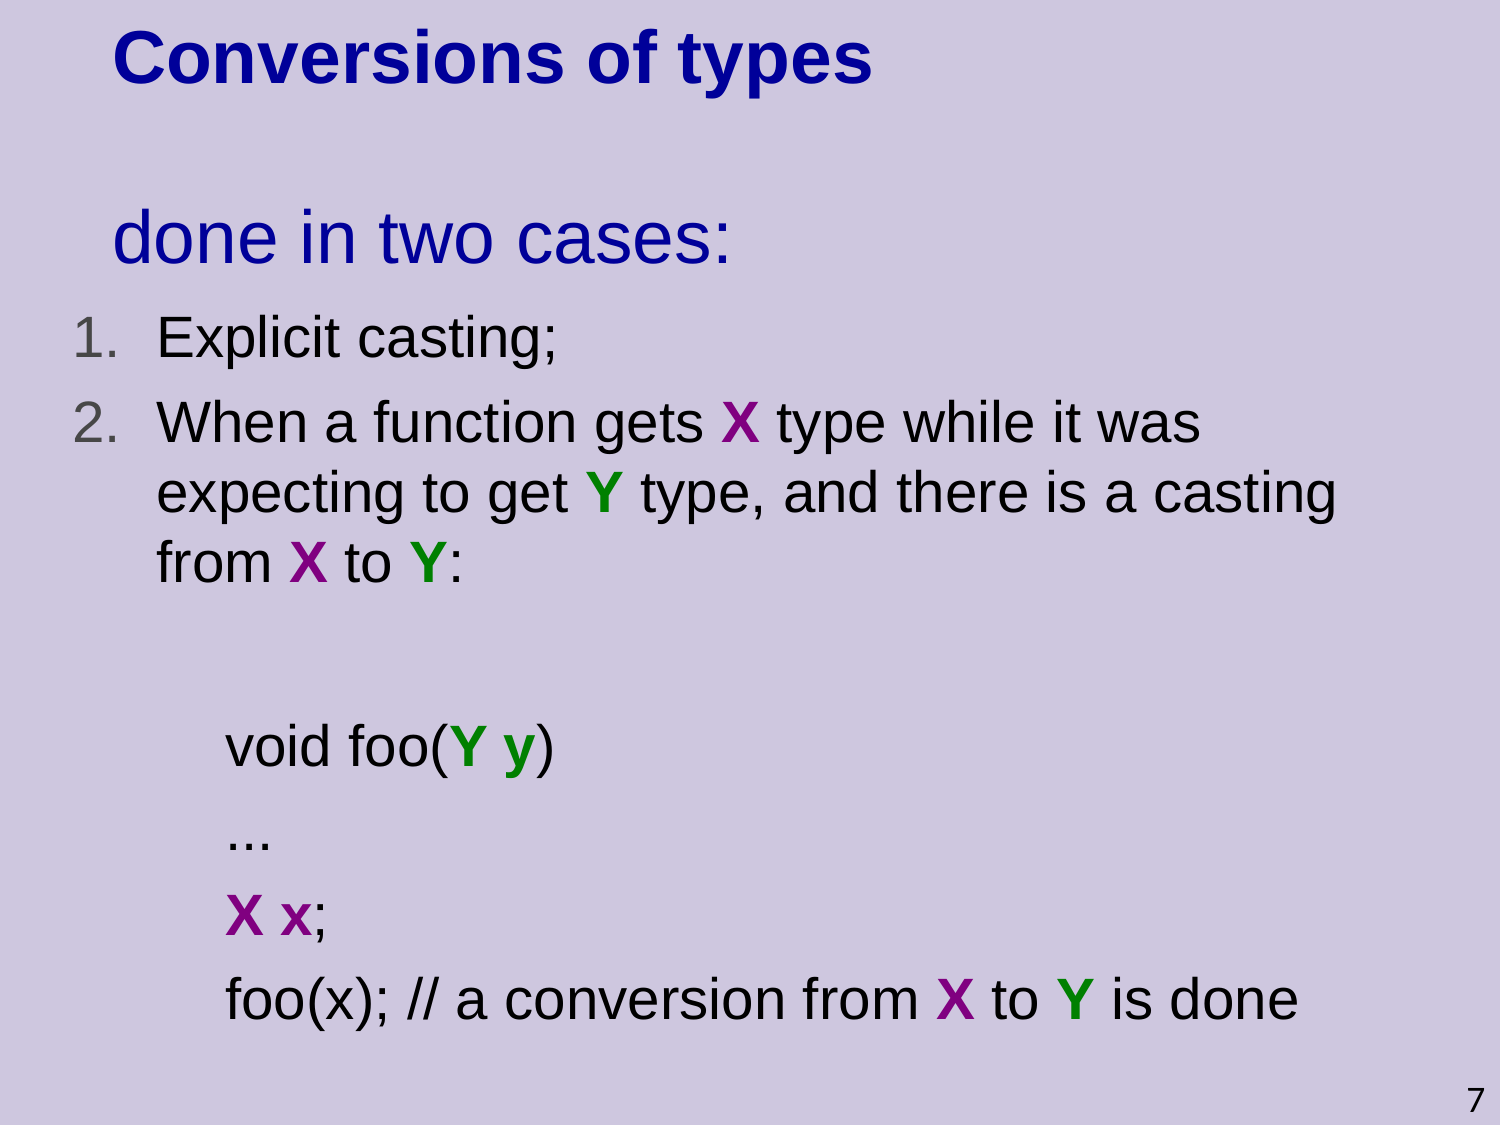

# Conversions of types done in two cases:
Explicit casting;
When a function gets X type while it was expecting to get Y type, and there is a casting from X to Y:
	void foo(Y y)
	...
	X x;
	foo(x); // a conversion from X to Y is done